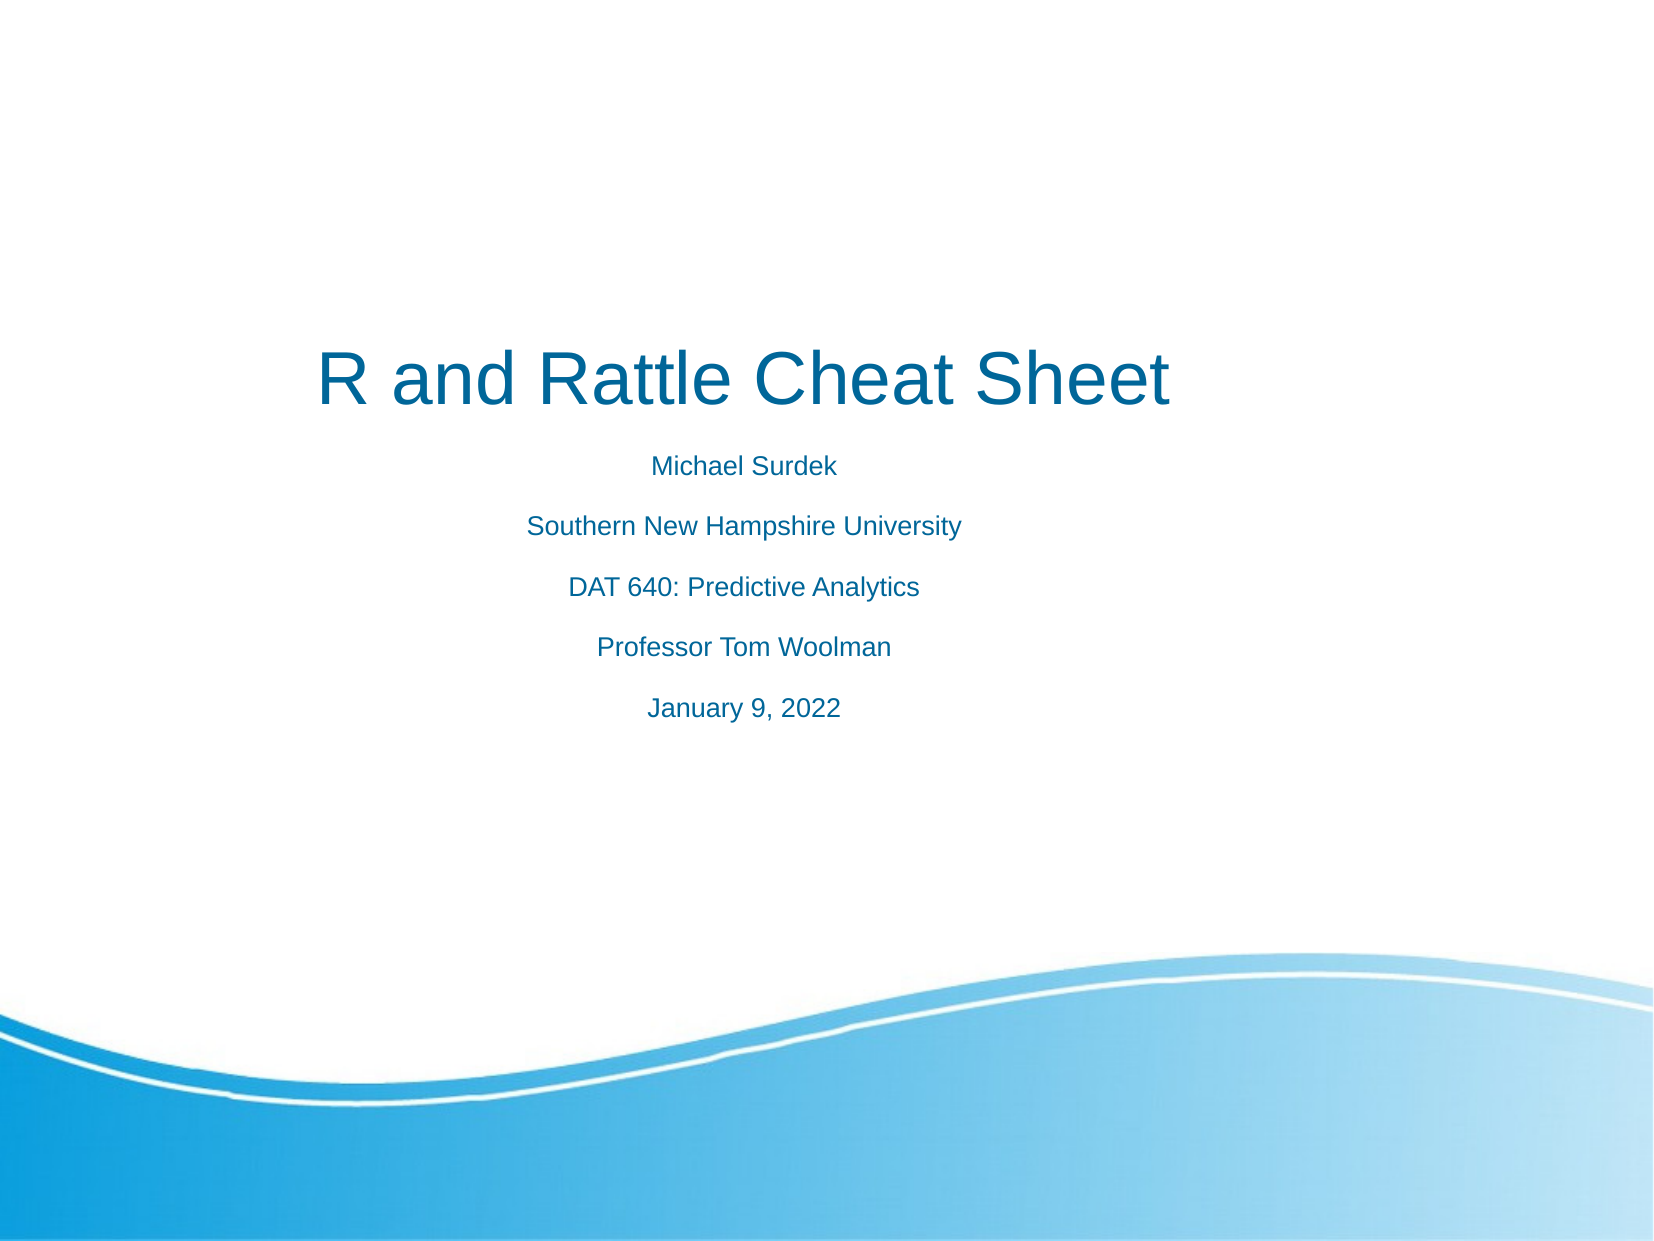

# R and Rattle Cheat Sheet Michael Surdek Southern New Hampshire University DAT 640: Predictive Analytics Professor Tom Woolman January 9, 2022